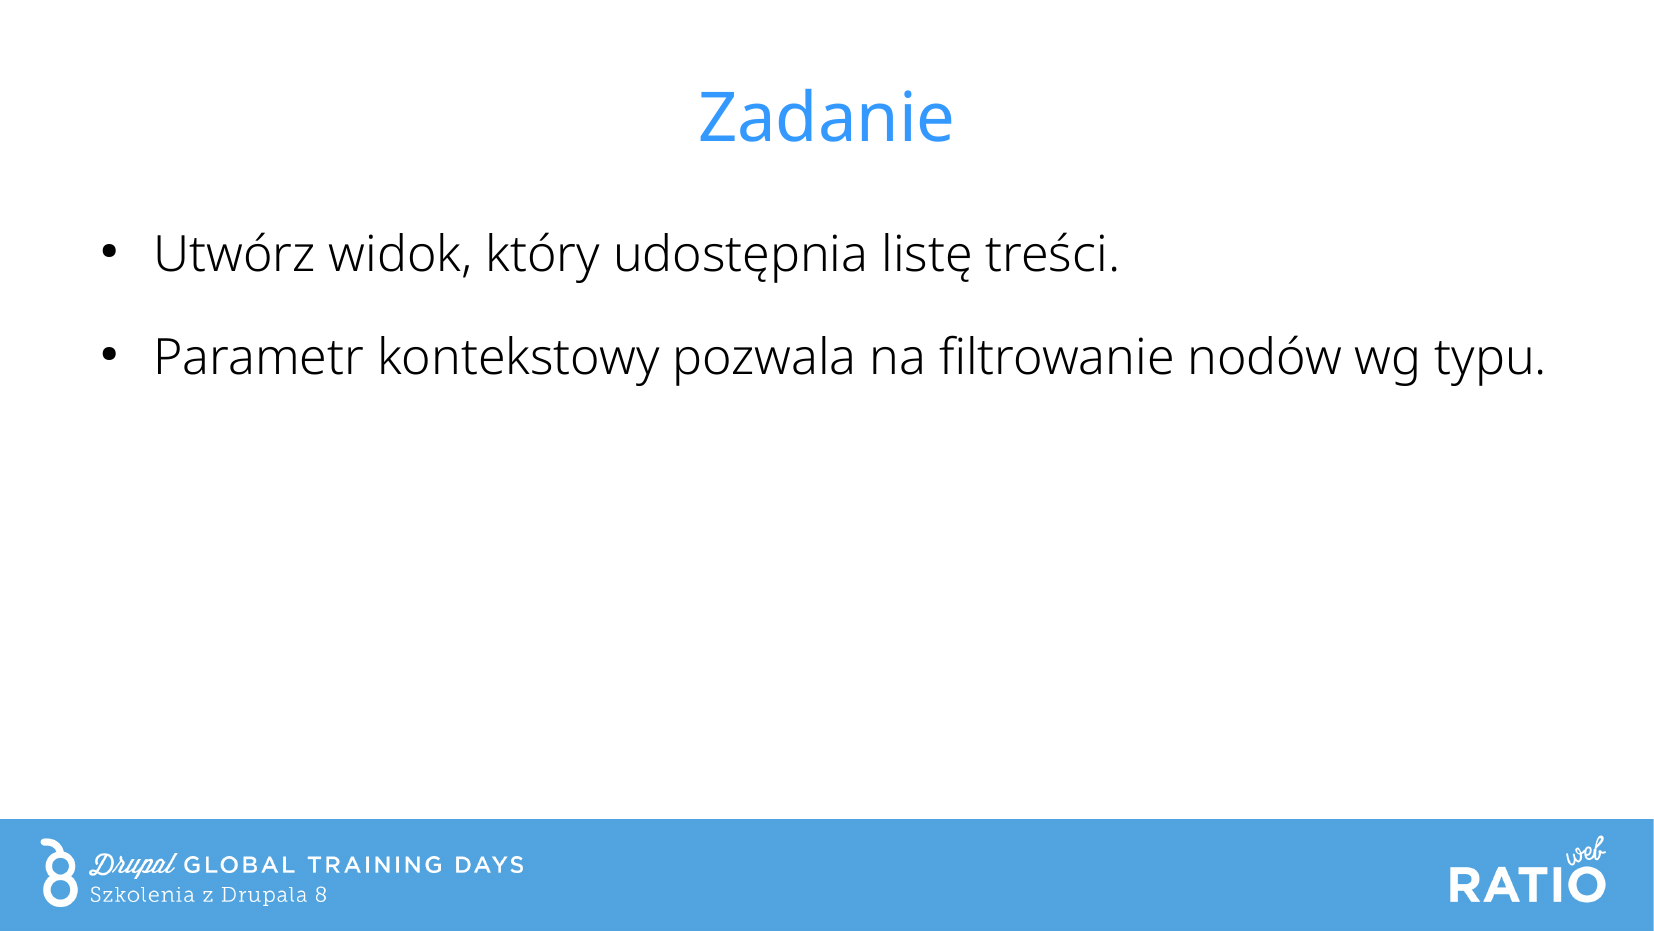

# Zadanie
Utwórz widok, który udostępnia listę treści.
Parametr kontekstowy pozwala na filtrowanie nodów wg typu.